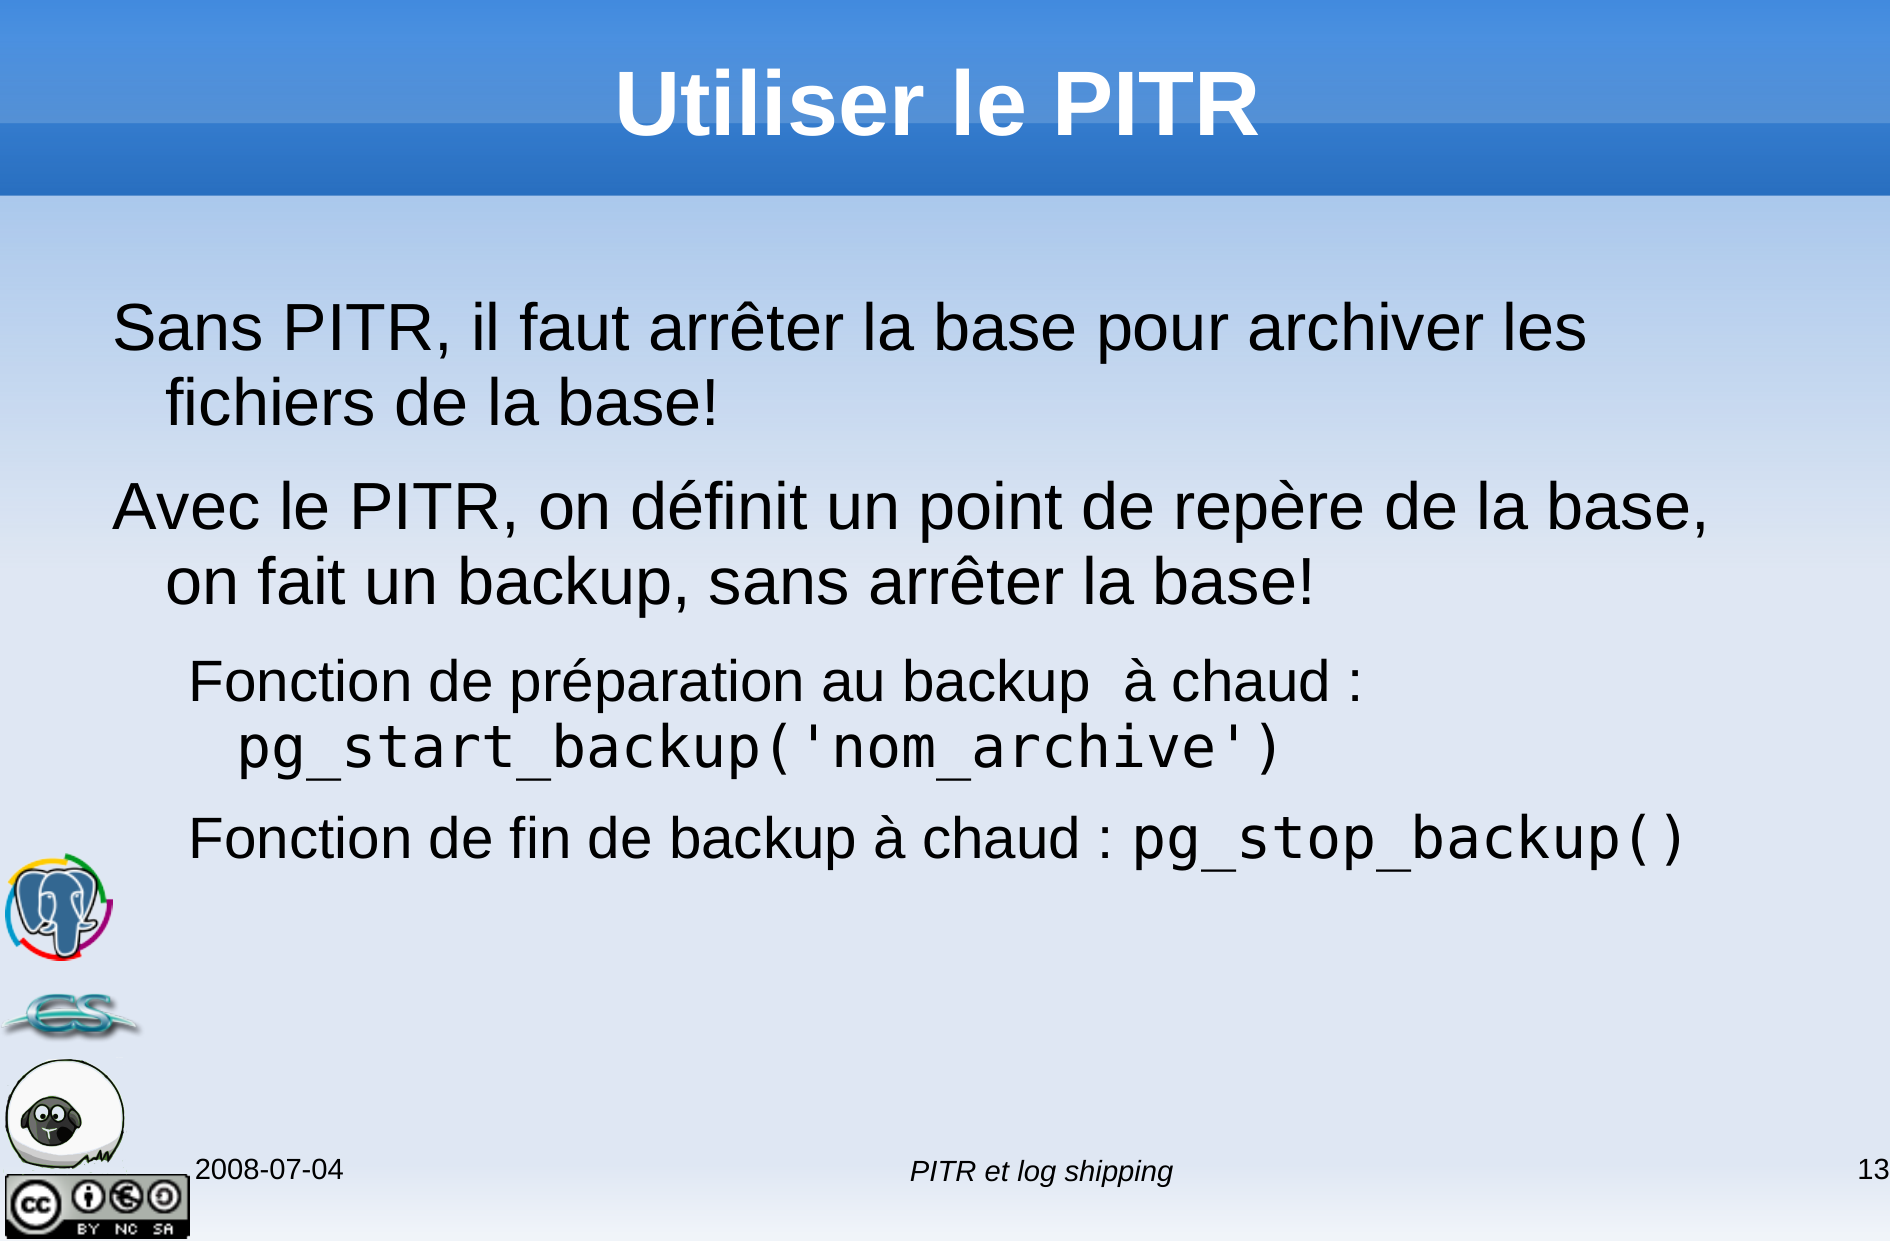

# Utiliser le PITR
Sans PITR, il faut arrêter la base pour archiver les fichiers de la base!
Avec le PITR, on définit un point de repère de la base, on fait un backup, sans arrêter la base!
Fonction de préparation au backup à chaud : pg_start_backup('nom_archive')
Fonction de fin de backup à chaud : pg_stop_backup()
2008-07-04
13
PITR et log shipping